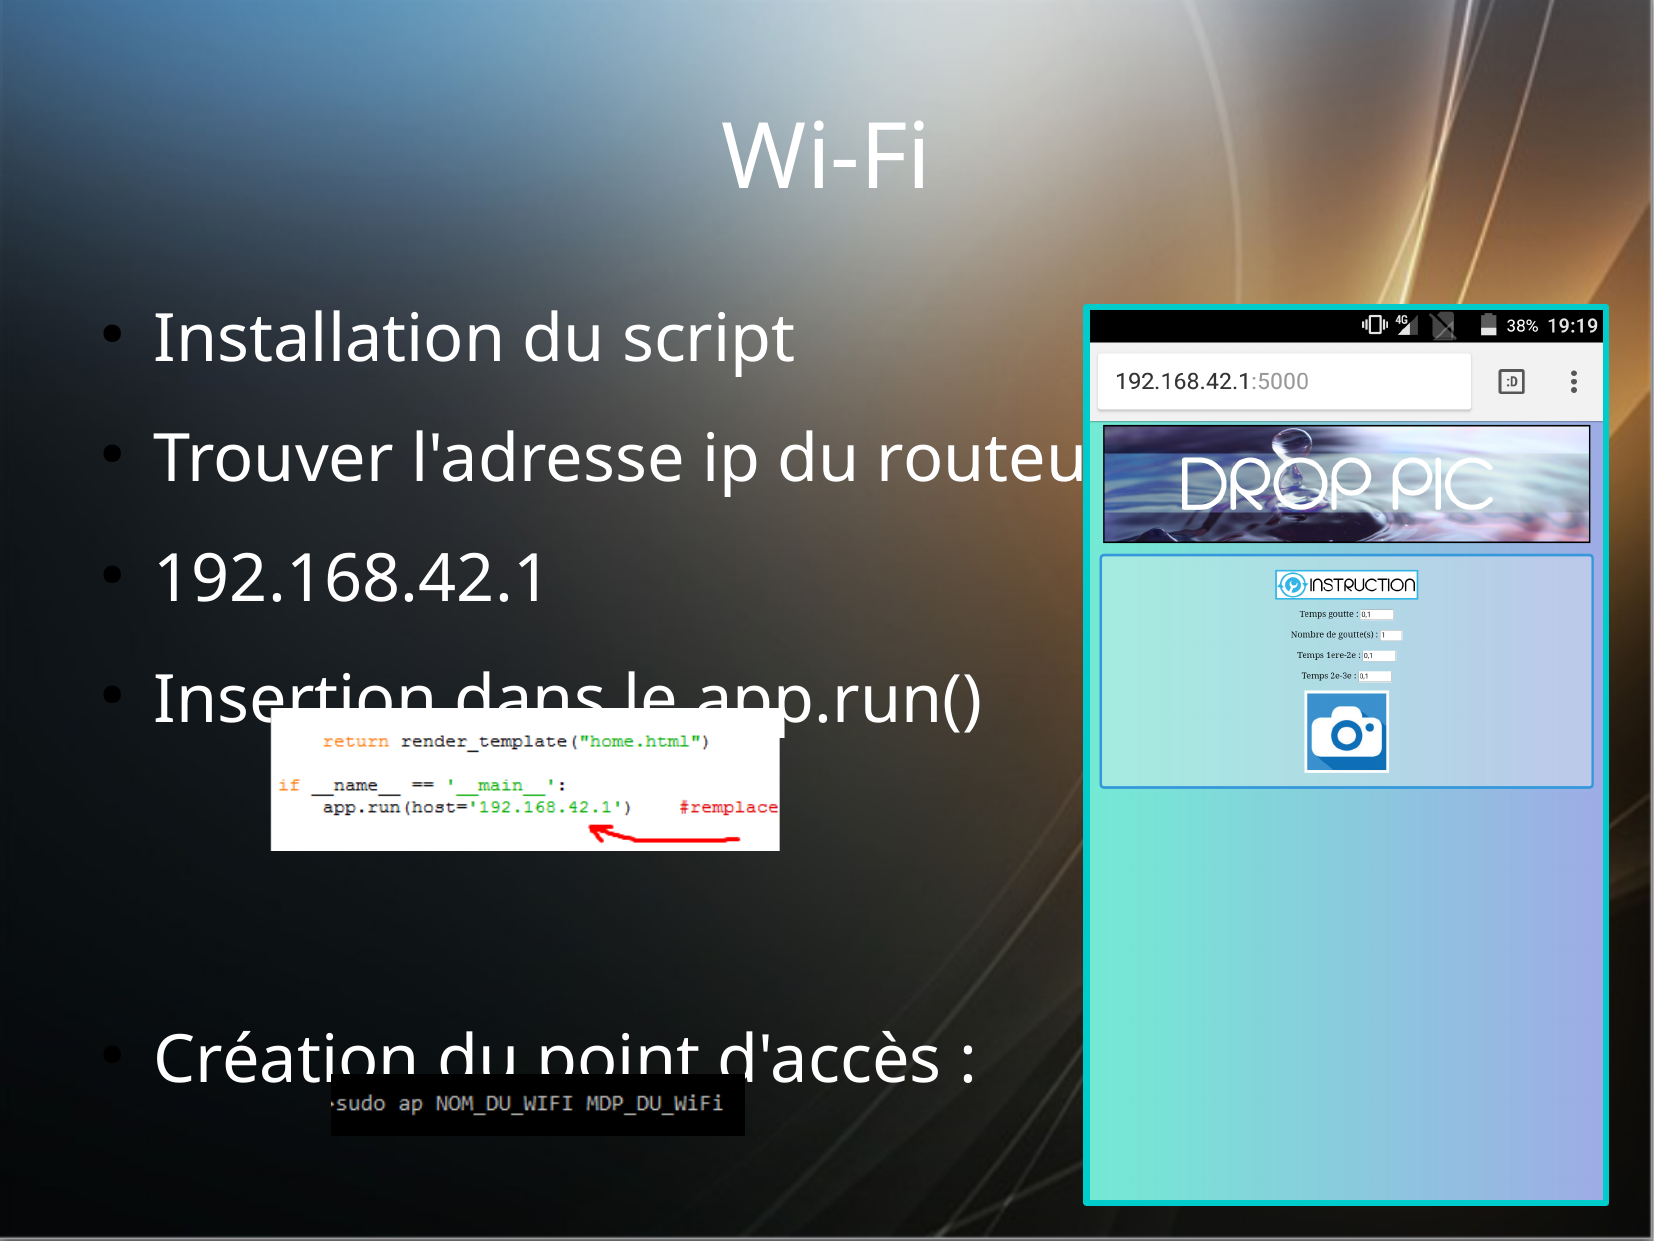

# Wi-Fi
Installation du script
Trouver l'adresse ip du routeur :
192.168.42.1
Insertion dans le app.run()
Création du point d'accès :